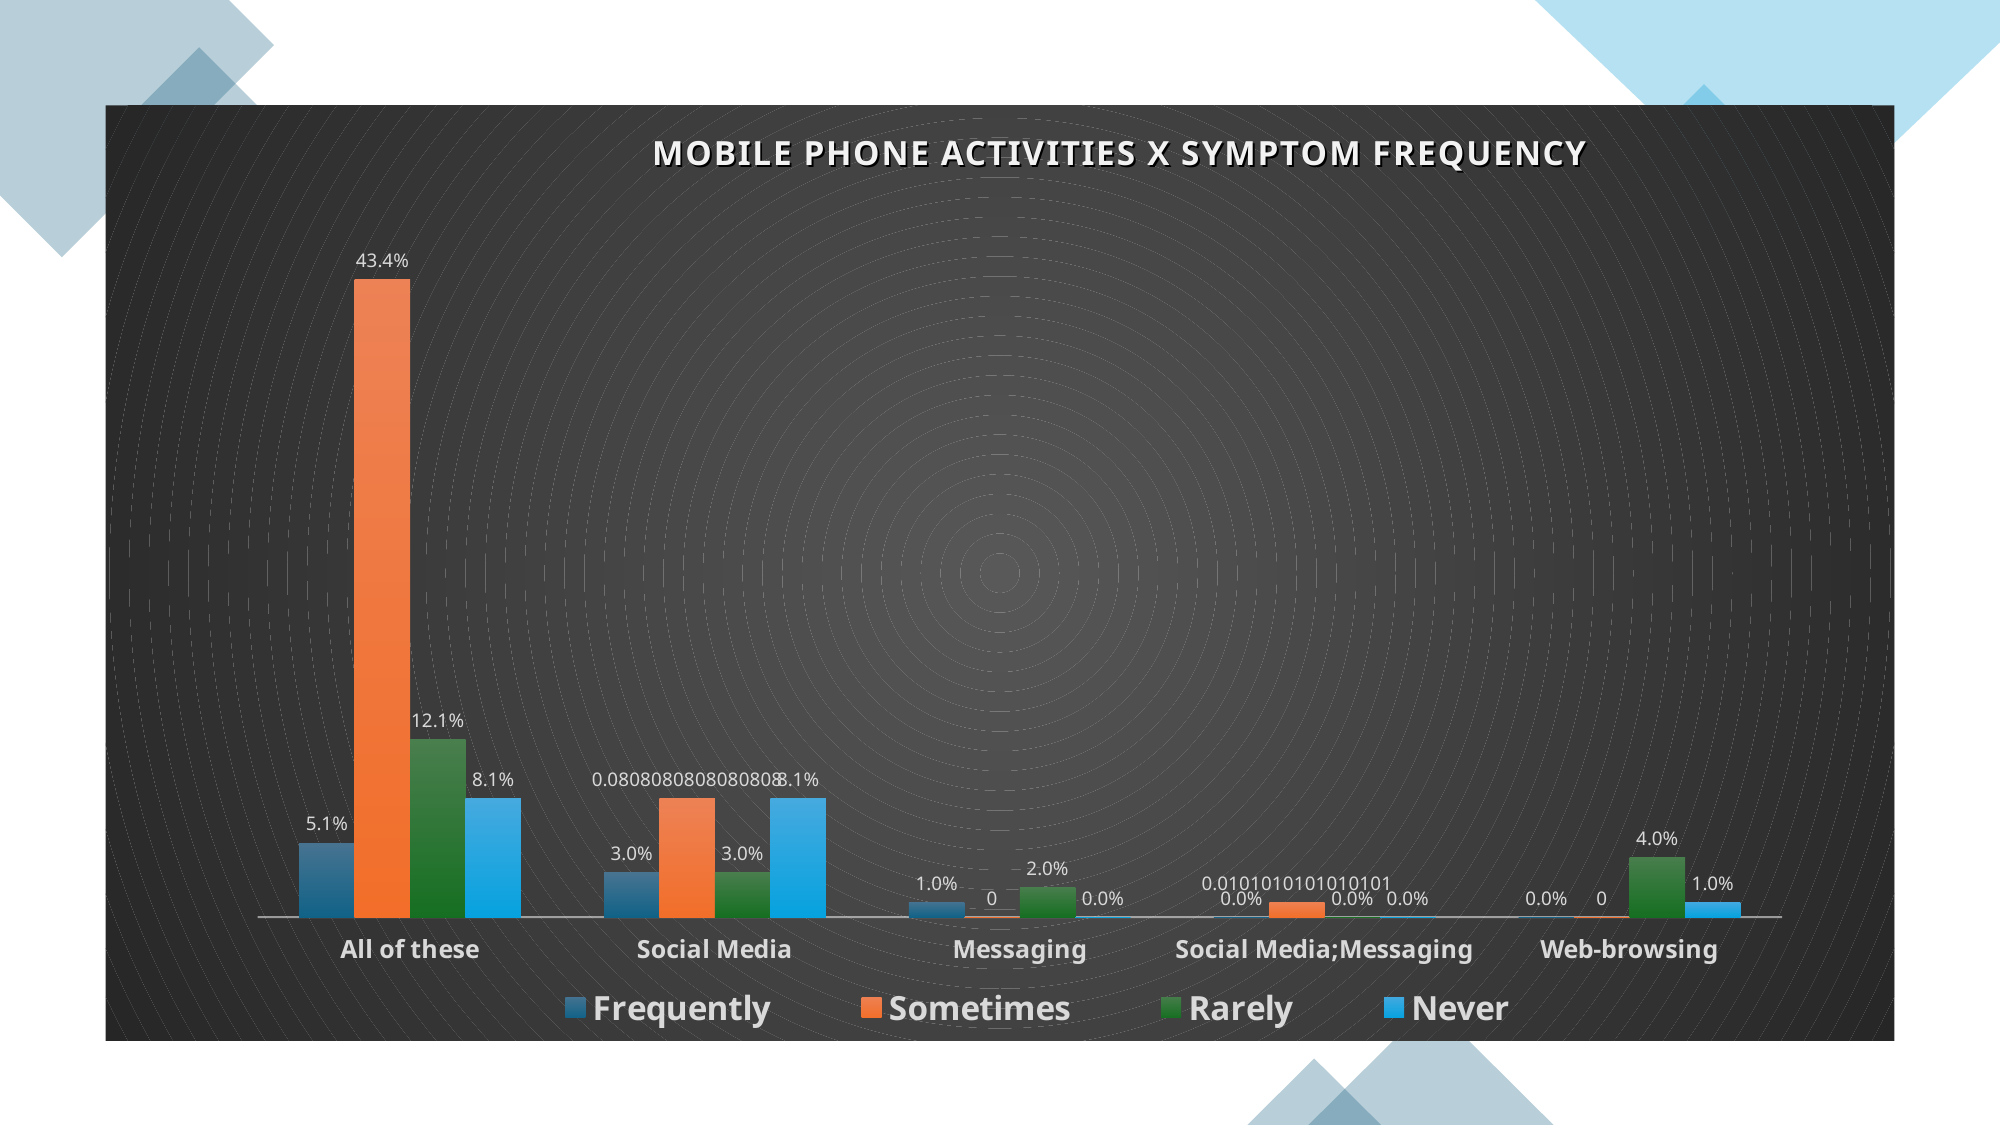

### Chart: MOBILE PHONE ACTIVITIES X SYMPTOM FREQUENCY
| Category | Frequently | Sometimes | Rarely | Never |
|---|---|---|---|---|
| All of these | 0.0505050505050505 | 0.434343434343434 | 0.121212121212121 | 0.0808080808080808 |
| Social Media | 0.0303030303030303 | 0.0808080808080808 | 0.0303030303030303 | 0.0808080808080808 |
| Messaging | 0.0101010101010101 | 0.0 | 0.0202020202020202 | 0.0 |
| Social Media;Messaging | 0.0 | 0.0101010101010101 | 0.0 | 0.0 |
| Web-browsing | 0.0 | 0.0 | 0.0404040404040404 | 0.0101010101010101 |